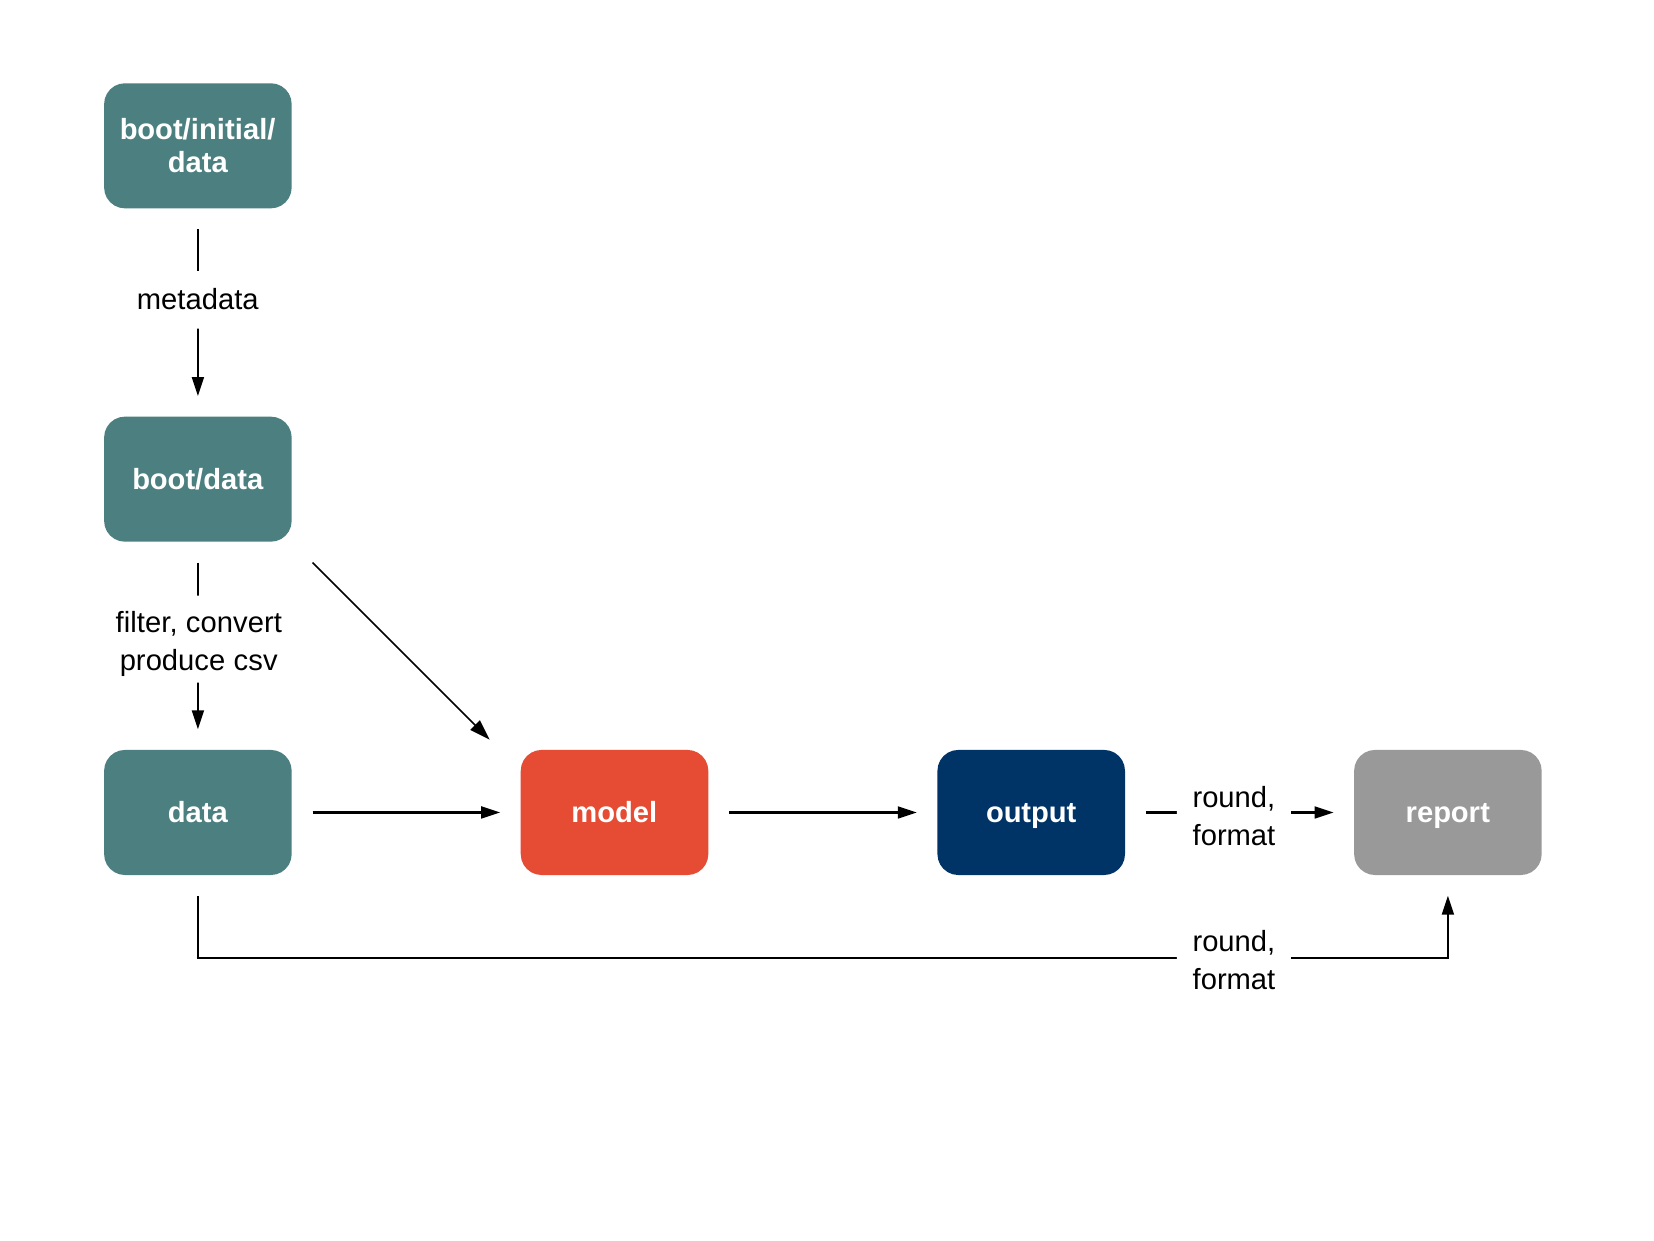

boot/initial/
data
metadata
boot/data
filter, convert
produce csv
data
model
output
report
round,
format
round,
format